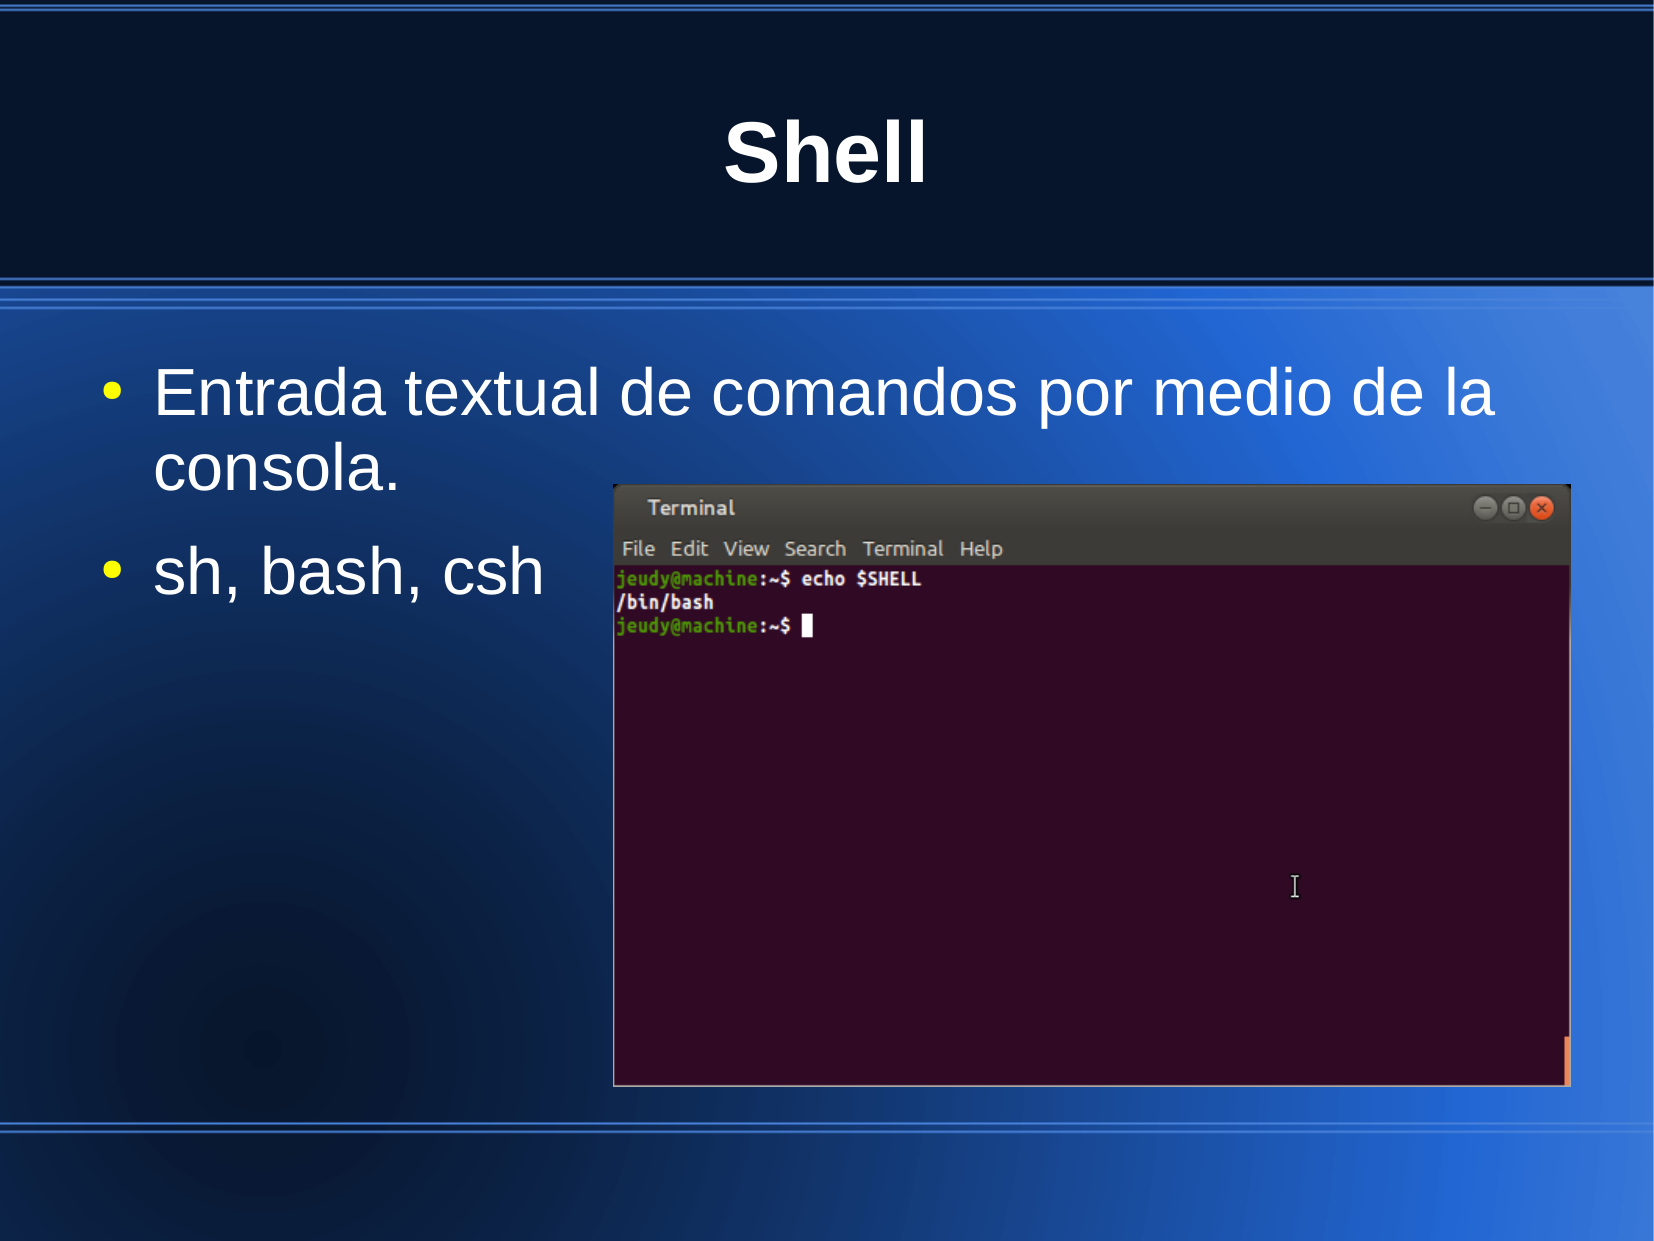

# Shell
Entrada textual de comandos por medio de la consola.
sh, bash, csh